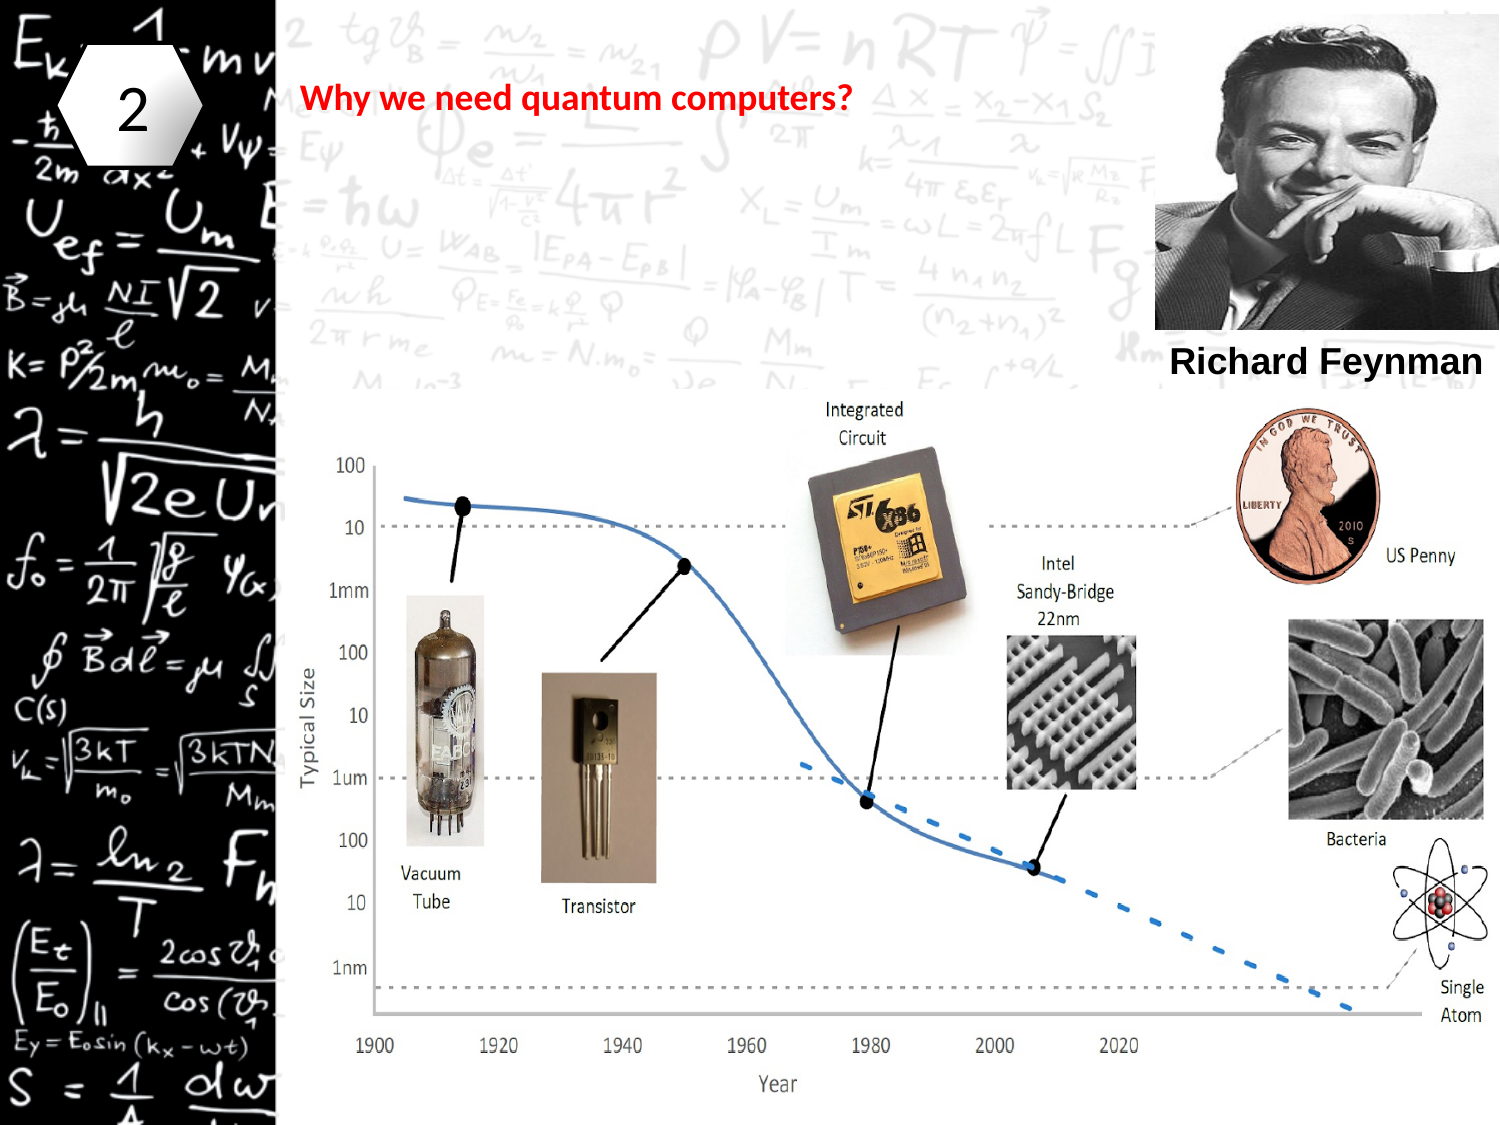

2
Why we need quantum computers?
Richard Feynman